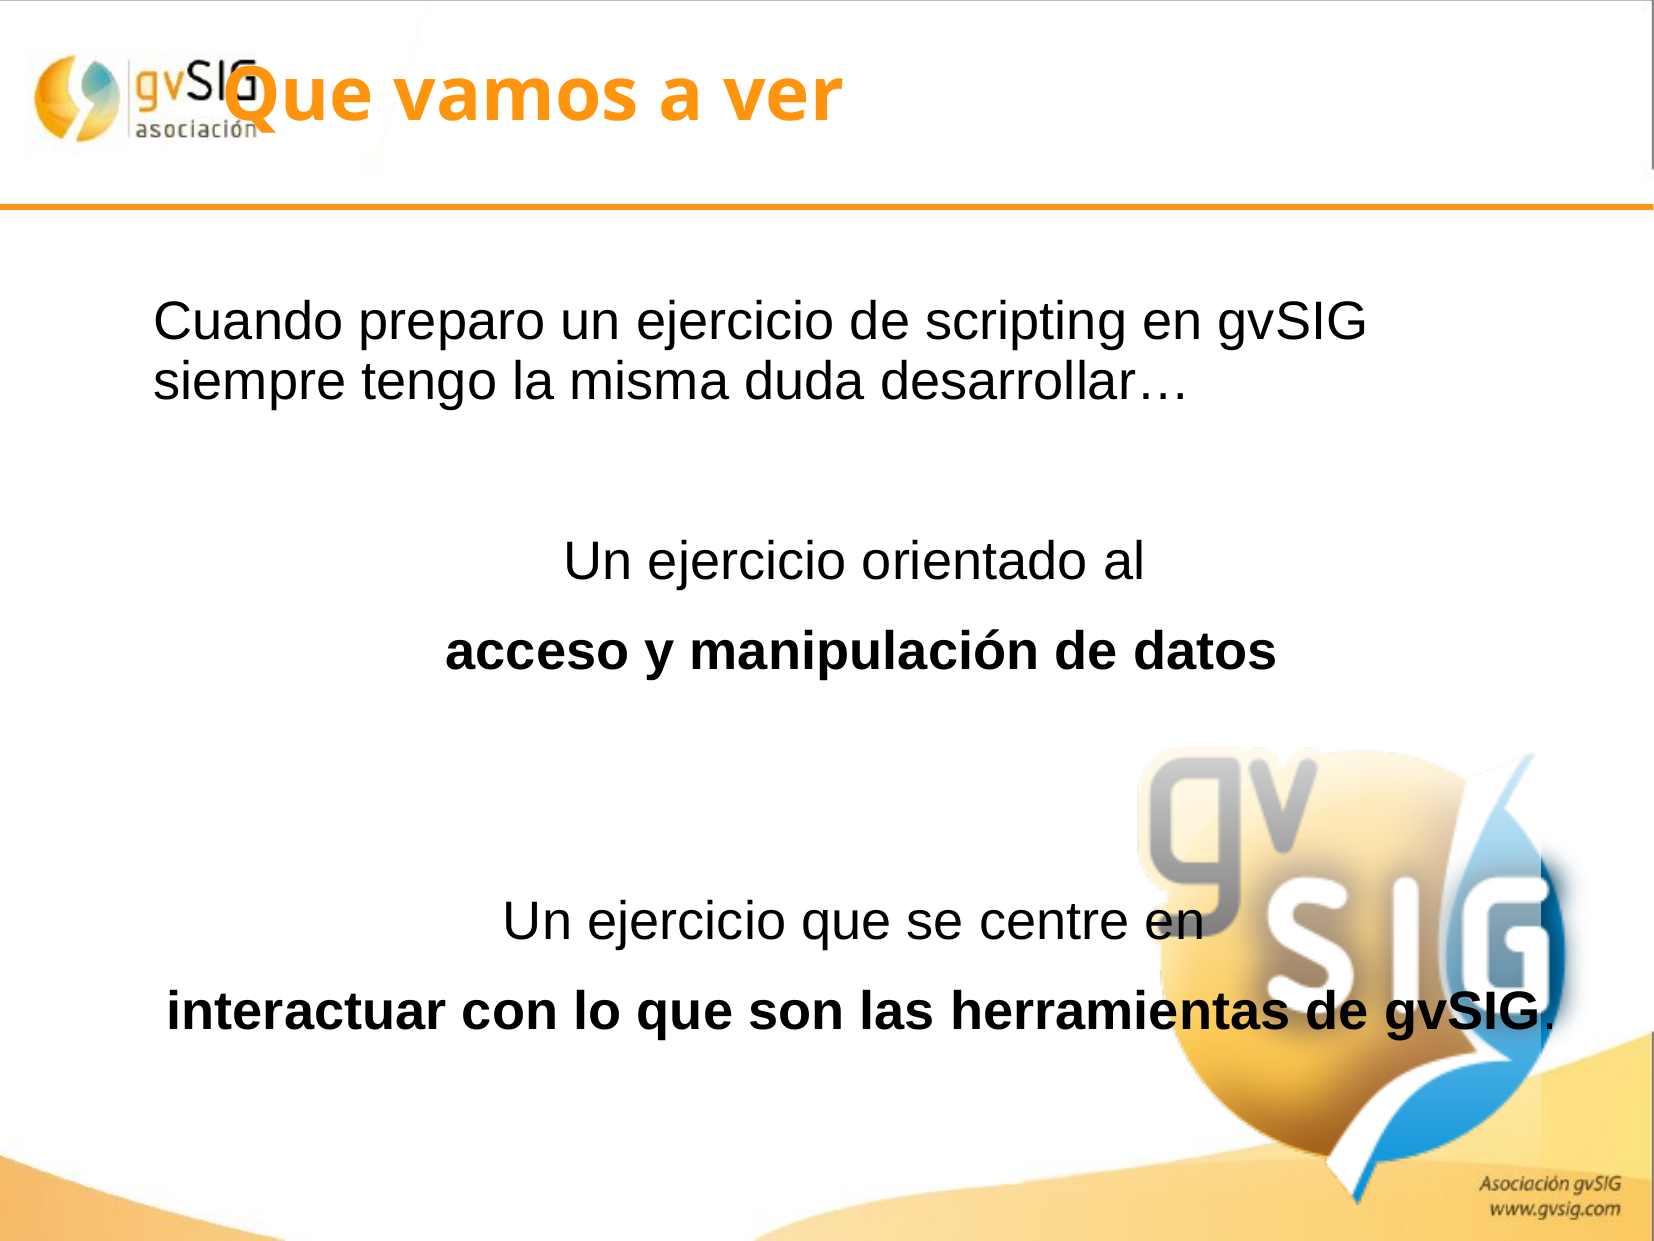

# Que vamos a ver
Cuando preparo un ejercicio de scripting en gvSIG siempre tengo la misma duda desarrollar…
Un ejercicio orientado al
acceso y manipulación de datos
Un ejercicio que se centre en
interactuar con lo que son las herramientas de gvSIG.